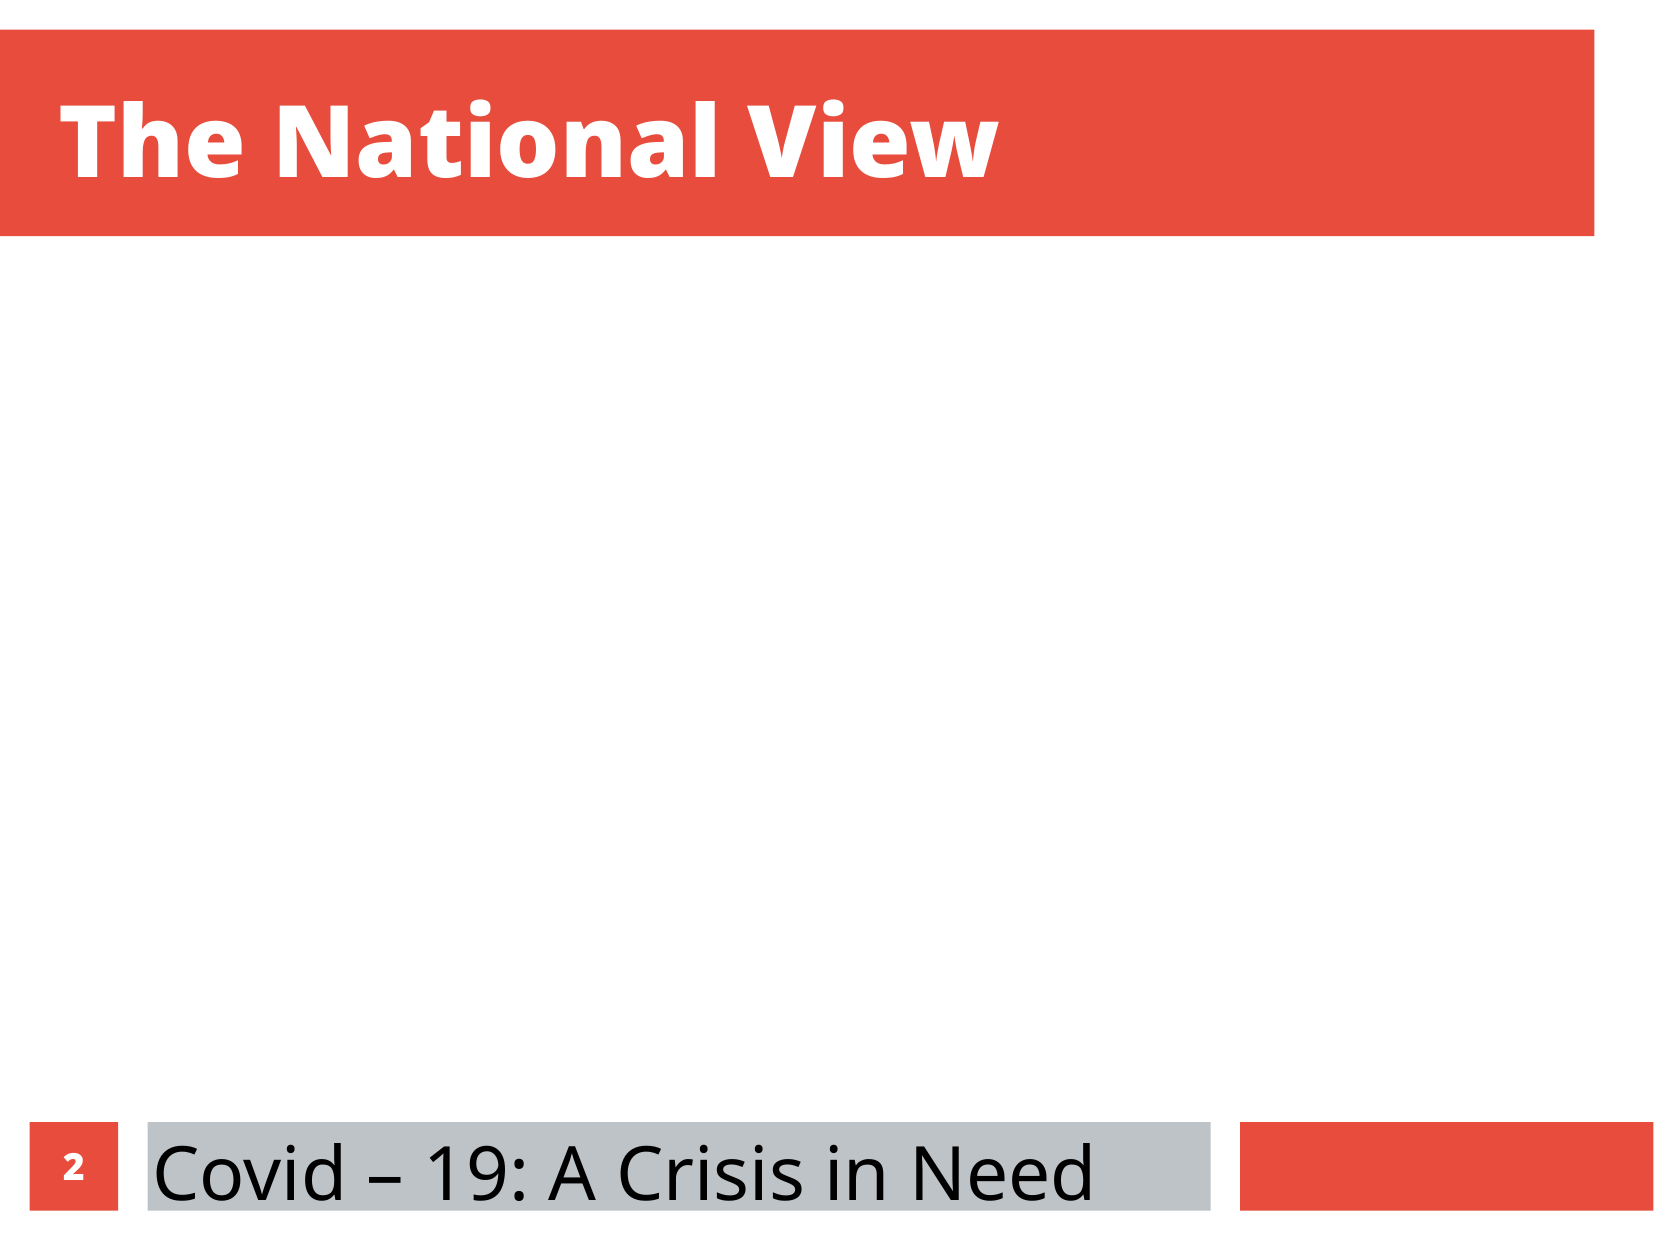

# The National View
Covid – 19: A Crisis in Need
2